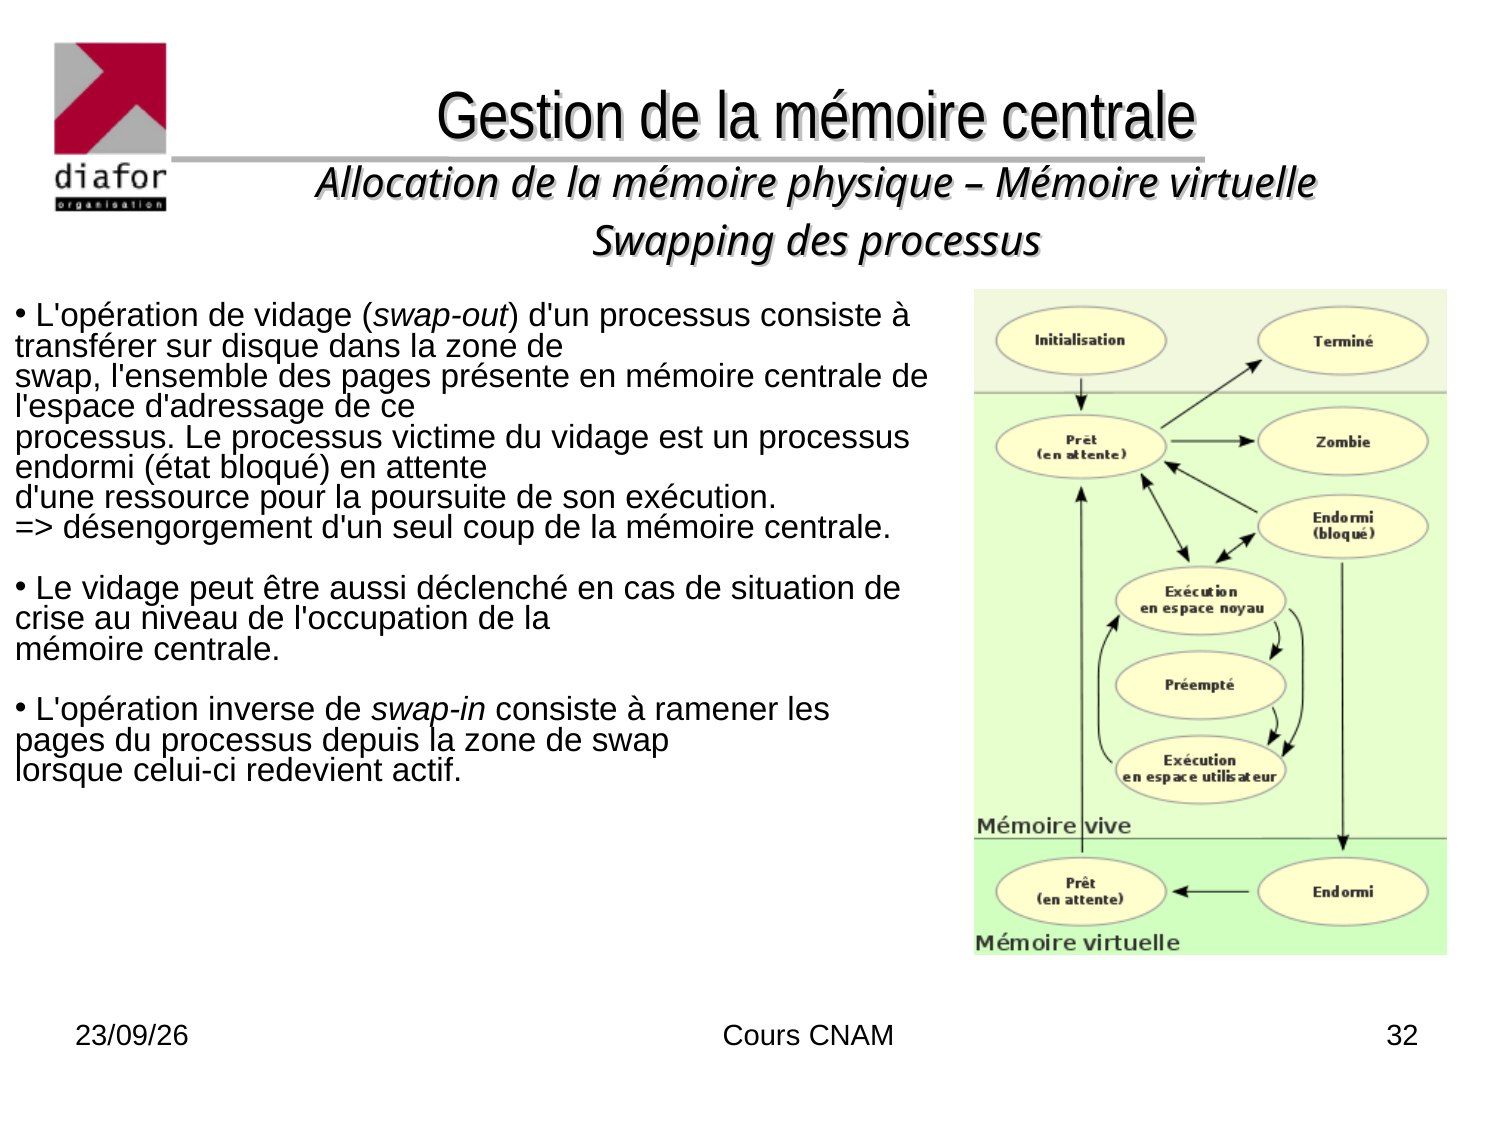

# Gestion de la mémoire centrale Allocation de la mémoire physique – Mémoire virtuelle Swapping des processus
 L'opération de vidage (swap-out) d'un processus consiste à transférer sur disque dans la zone de
swap, l'ensemble des pages présente en mémoire centrale de l'espace d'adressage de ce
processus. Le processus victime du vidage est un processus endormi (état bloqué) en attente
d'une ressource pour la poursuite de son exécution.
=> désengorgement d'un seul coup de la mémoire centrale.
 Le vidage peut être aussi déclenché en cas de situation de crise au niveau de l'occupation de la
mémoire centrale.
 L'opération inverse de swap-in consiste à ramener les pages du processus depuis la zone de swap
lorsque celui-ci redevient actif.
Cours CNAM
32